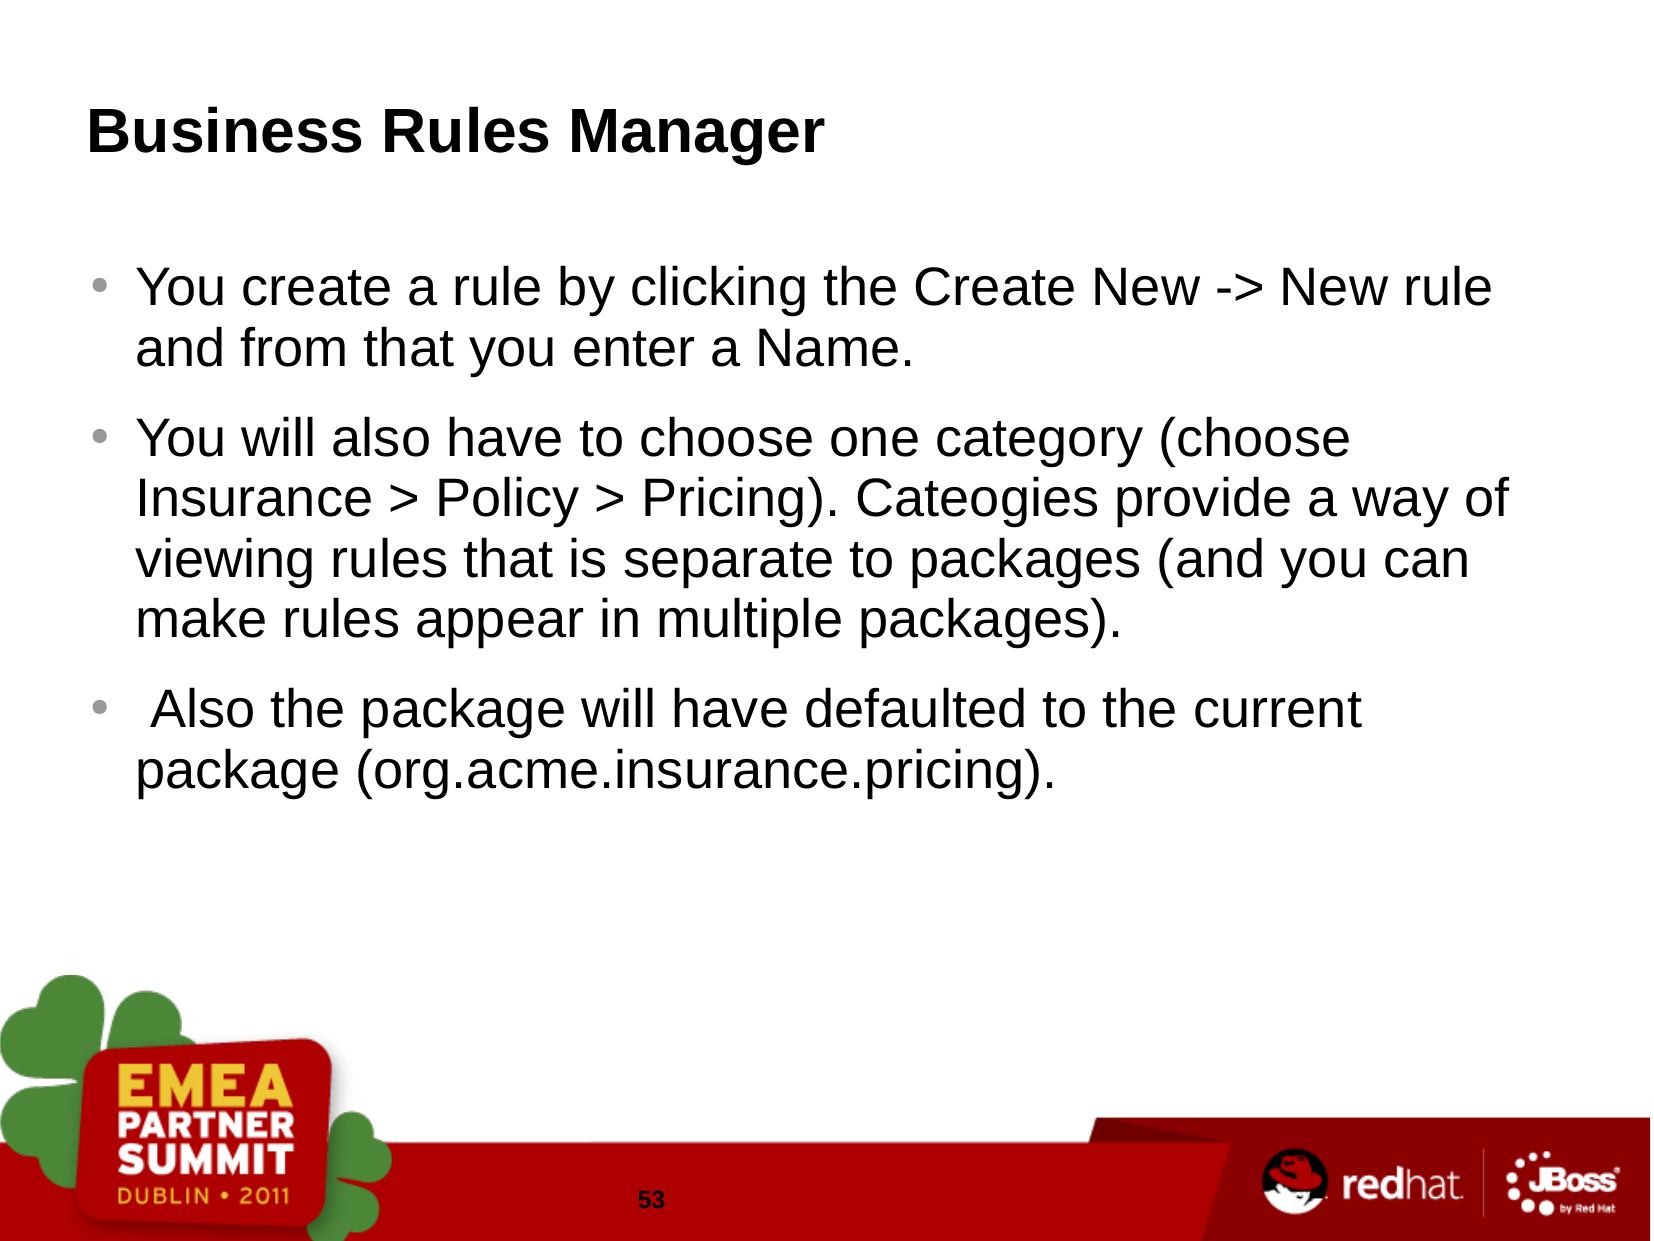

# Business Rules Manager
You create a rule by clicking the Create New -> New rule and from that you enter a Name.
You will also have to choose one category (choose Insurance > Policy > Pricing). Cateogies provide a way of viewing rules that is separate to packages (and you can make rules appear in multiple packages).
 Also the package will have defaulted to the current package (org.acme.insurance.pricing).